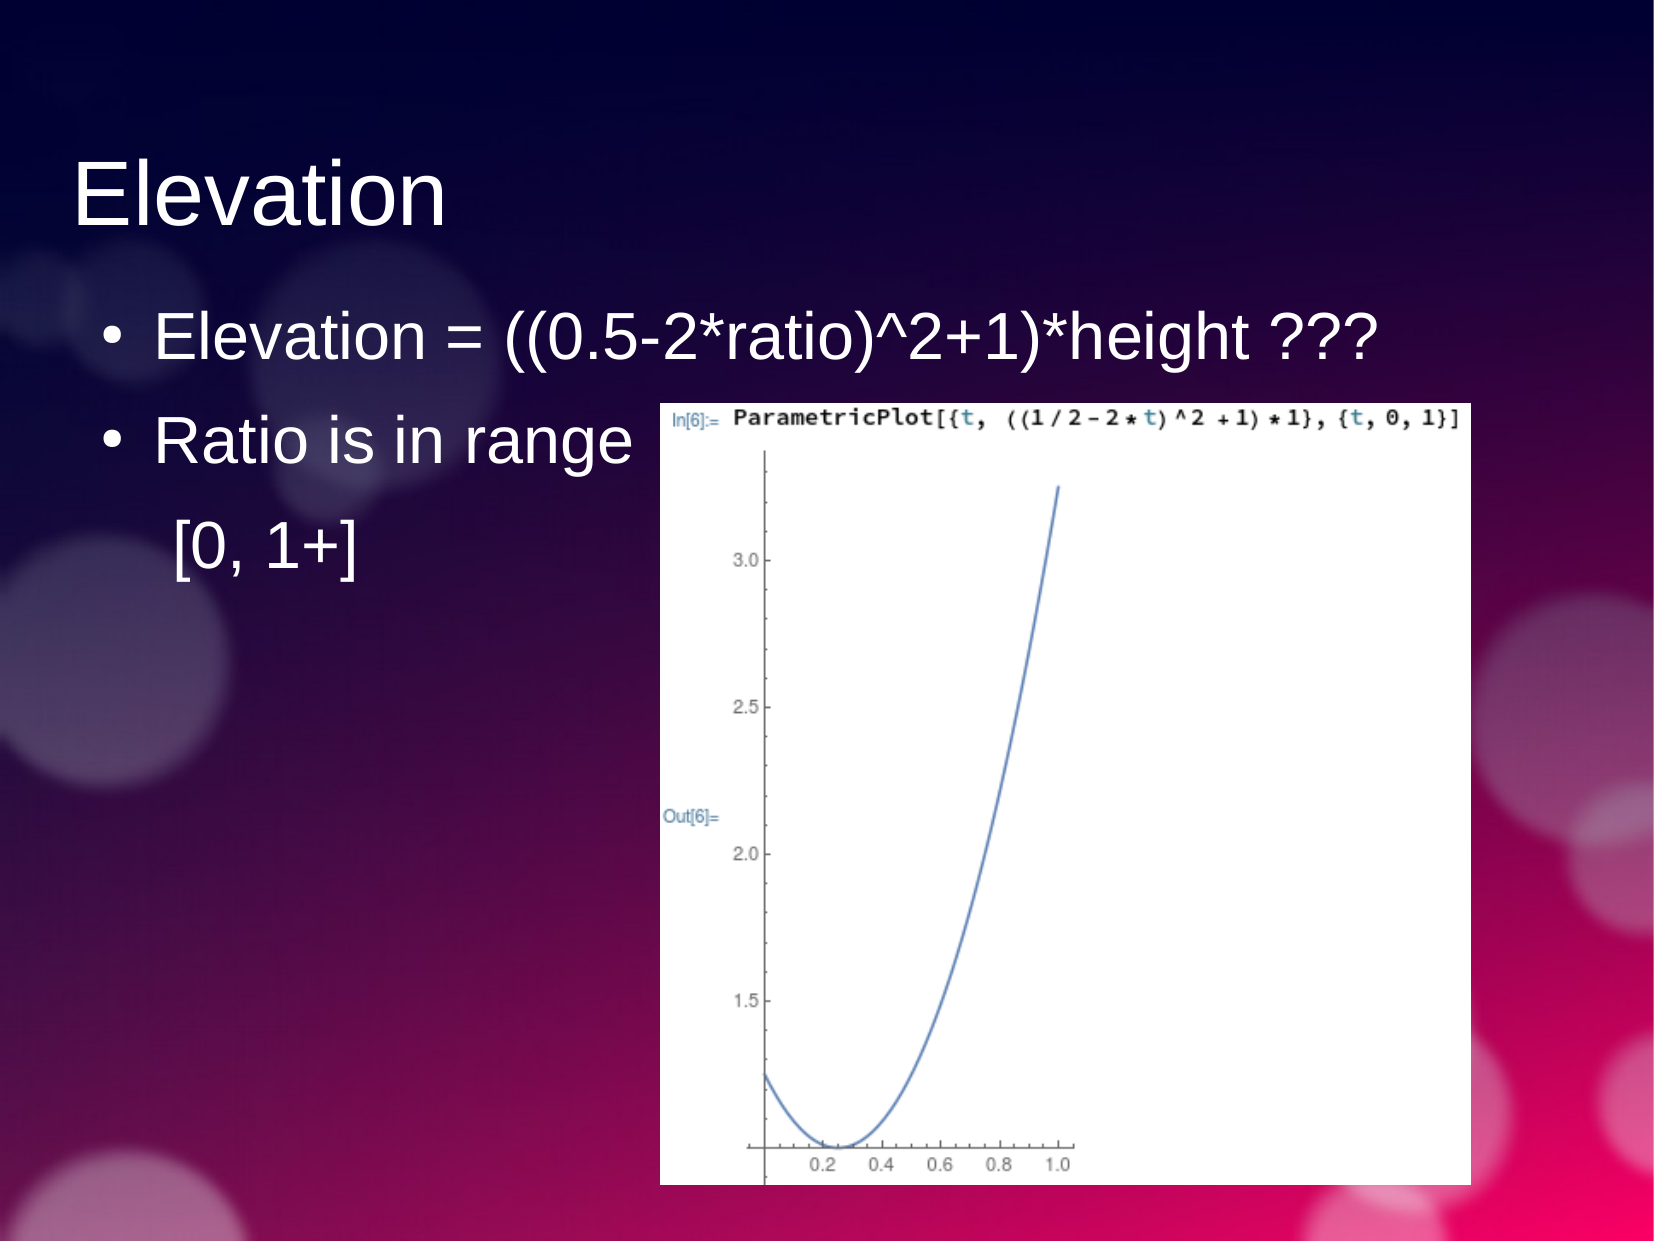

# Elevation
Elevation = ((0.5-2*ratio)^2+1)*height ???
Ratio is in range
 [0, 1+]